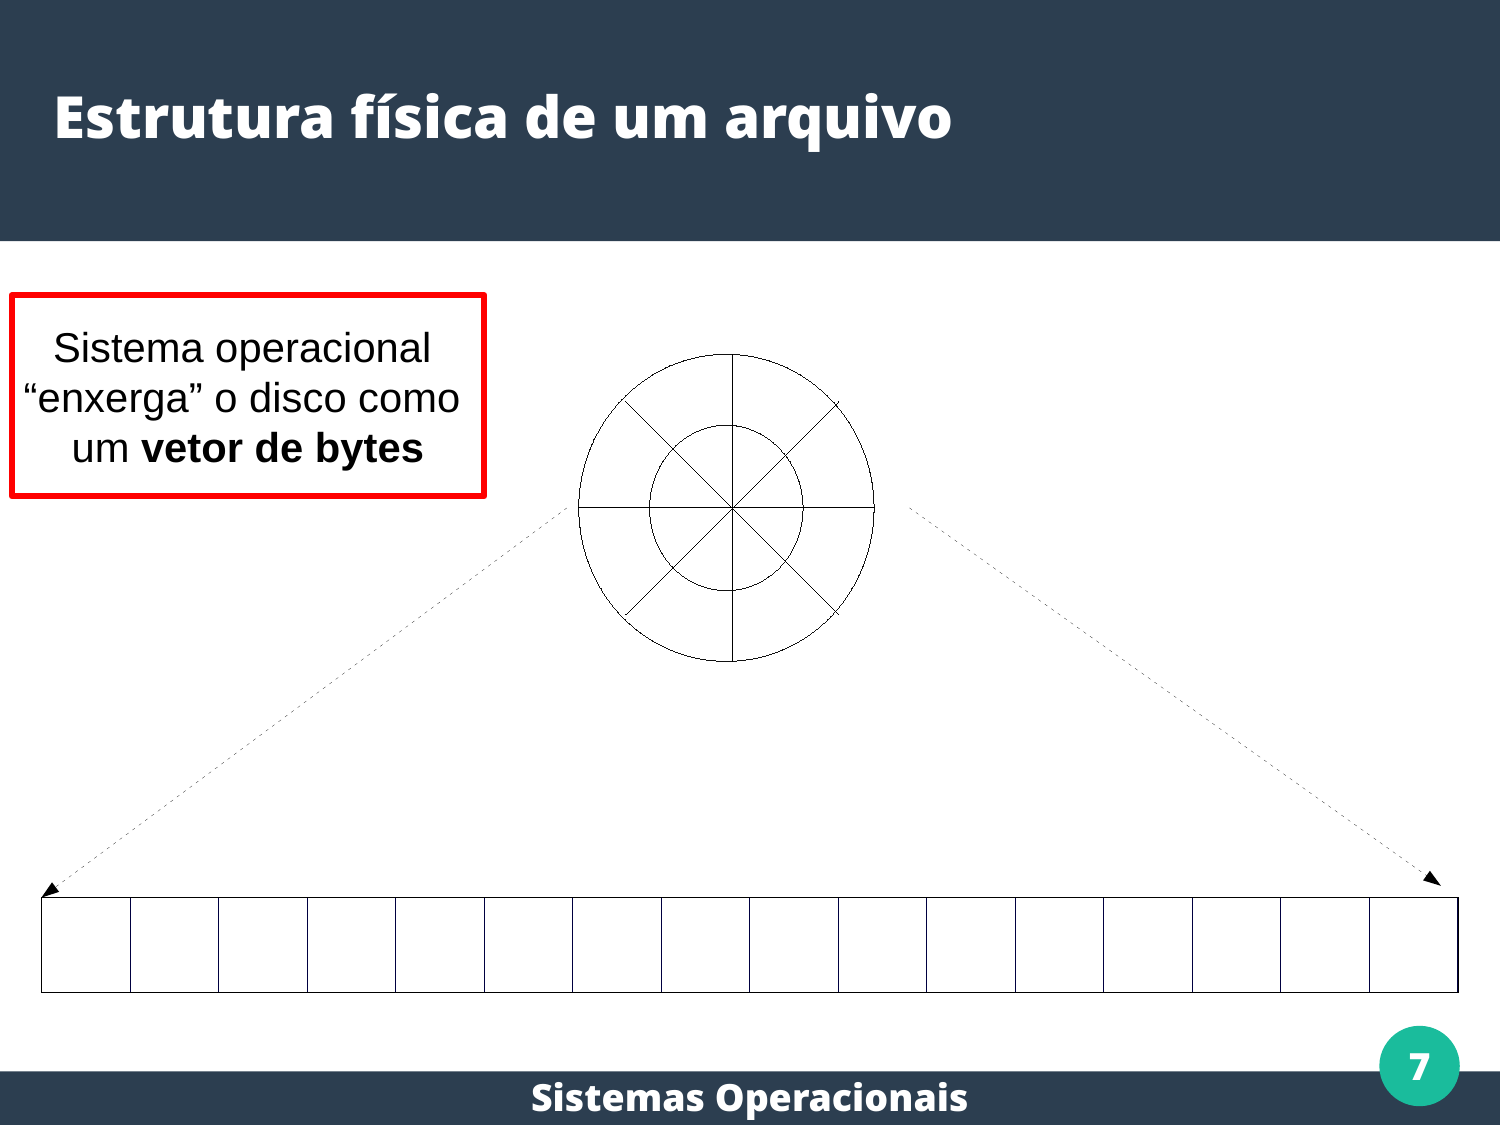

# Estrutura física de um arquivo
Sistema operacional
“enxerga” o disco como
um vetor de bytes
7
Sistemas Operacionais